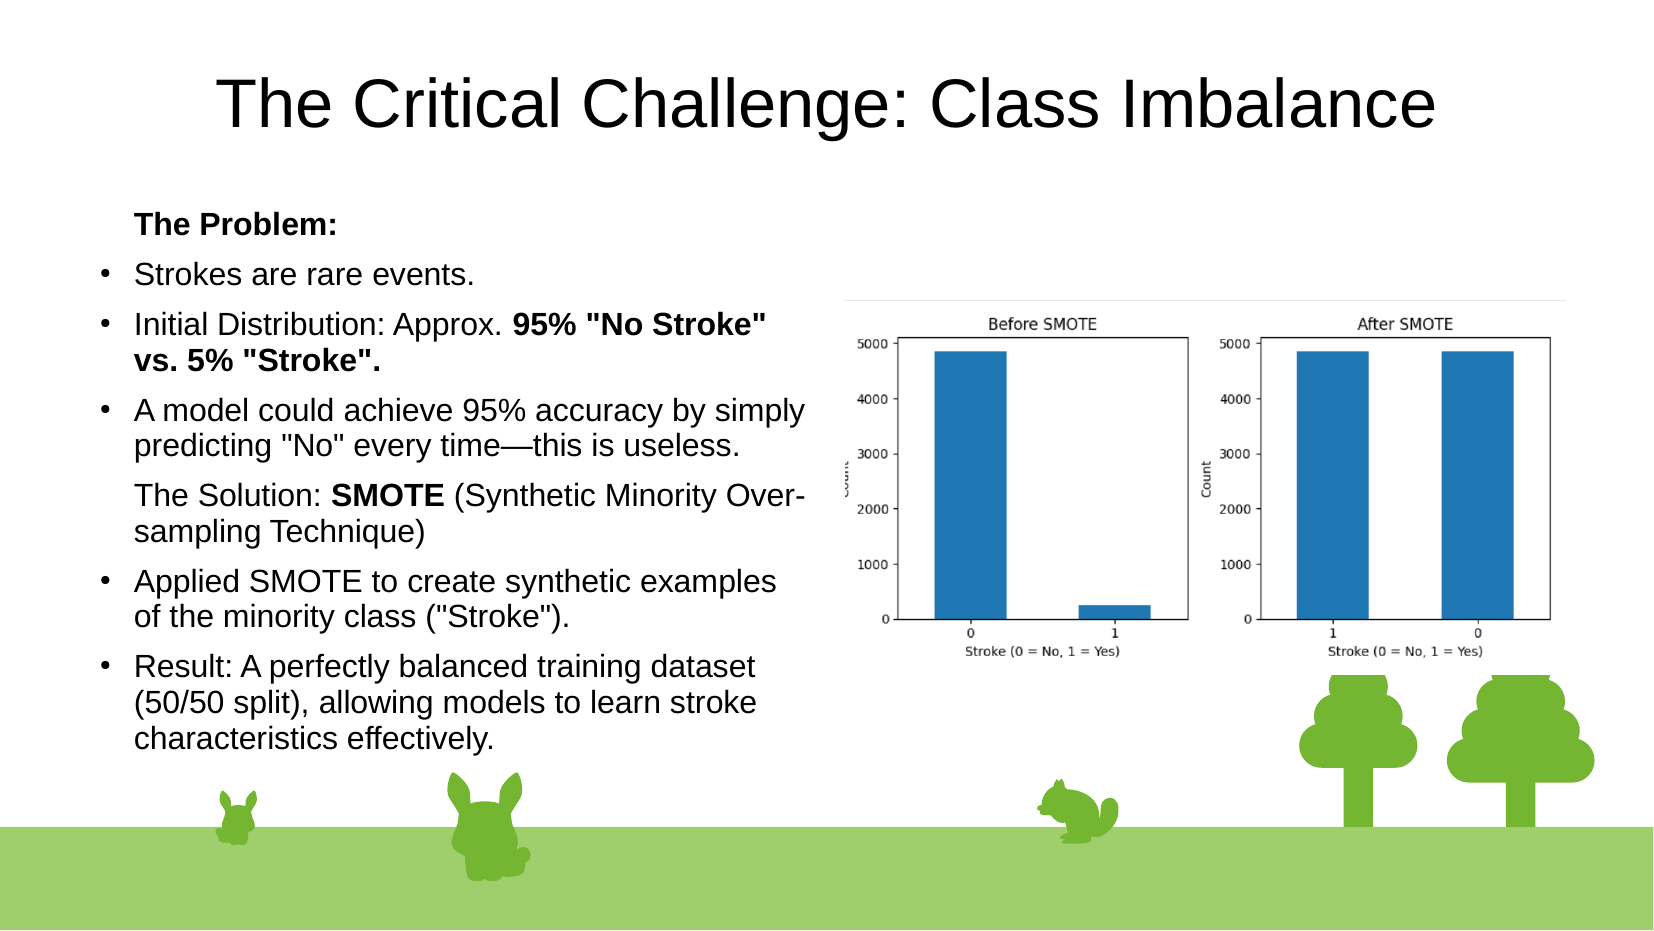

# The Critical Challenge: Class Imbalance
The Problem:
Strokes are rare events.
Initial Distribution: Approx. 95% "No Stroke" vs. 5% "Stroke".
A model could achieve 95% accuracy by simply predicting "No" every time—this is useless.
The Solution: SMOTE (Synthetic Minority Over-sampling Technique)
Applied SMOTE to create synthetic examples of the minority class ("Stroke").
Result: A perfectly balanced training dataset (50/50 split), allowing models to learn stroke characteristics effectively.